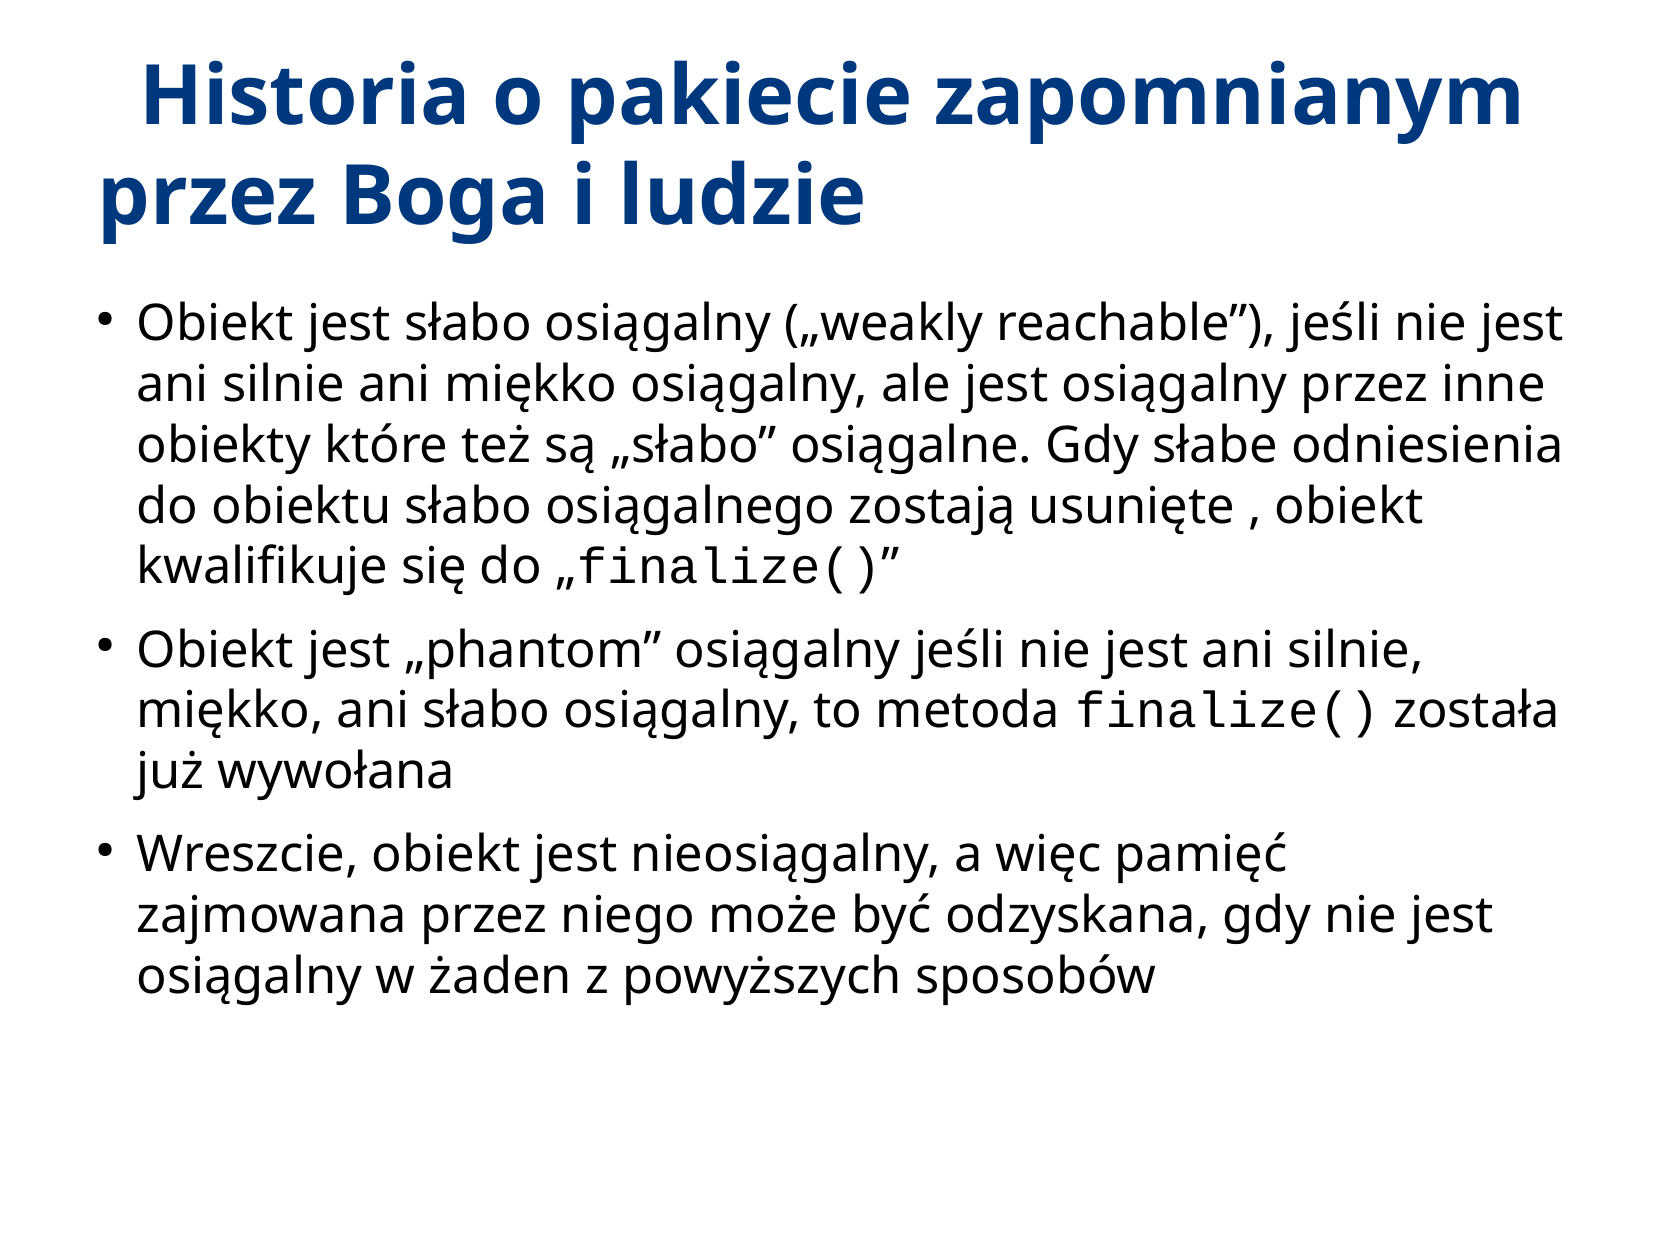

# Historia o pakiecie zapomnianym przez Boga i ludzie
Obiekt jest słabo osiągalny („weakly reachable”), jeśli nie jest ani silnie ani miękko osiągalny, ale jest osiągalny przez inne obiekty które też są „słabo” osiągalne. Gdy słabe odniesienia do obiektu słabo osiągalnego zostają usunięte , obiekt kwalifikuje się do „finalize()”
Obiekt jest „phantom” osiągalny jeśli nie jest ani silnie, miękko, ani słabo osiągalny, to metoda finalize() została już wywołana
Wreszcie, obiekt jest nieosiągalny, a więc pamięć zajmowana przez niego może być odzyskana, gdy nie jest osiągalny w żaden z powyższych sposobów